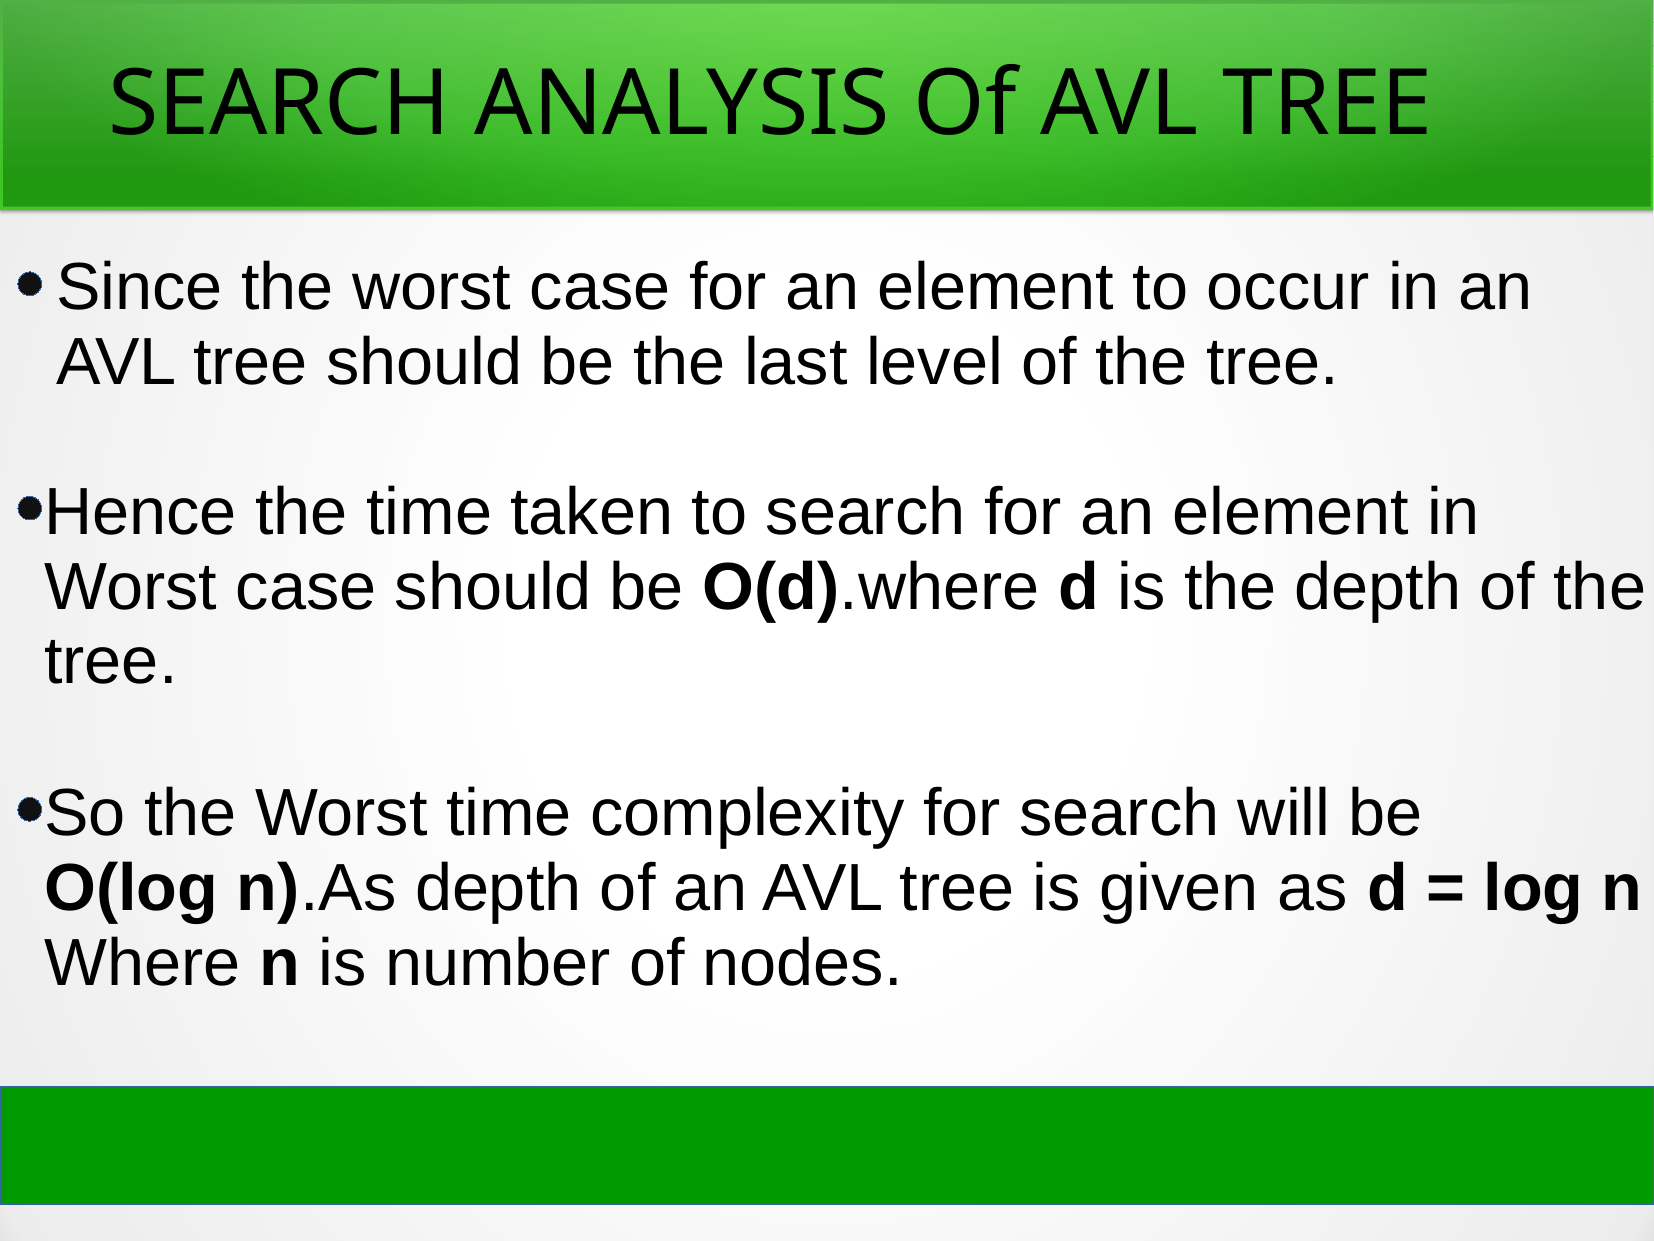

SEARCH ANALYSIS Of AVL TREE
Since the worst case for an element to occur in an
AVL tree should be the last level of the tree.
Hence the time taken to search for an element in
Worst case should be O(d).where d is the depth of the
tree.
So the Worst time complexity for search will be
O(log n).As depth of an AVL tree is given as d = log n
Where n is number of nodes.
12/26/03
AVL Trees - Lecture 8
15